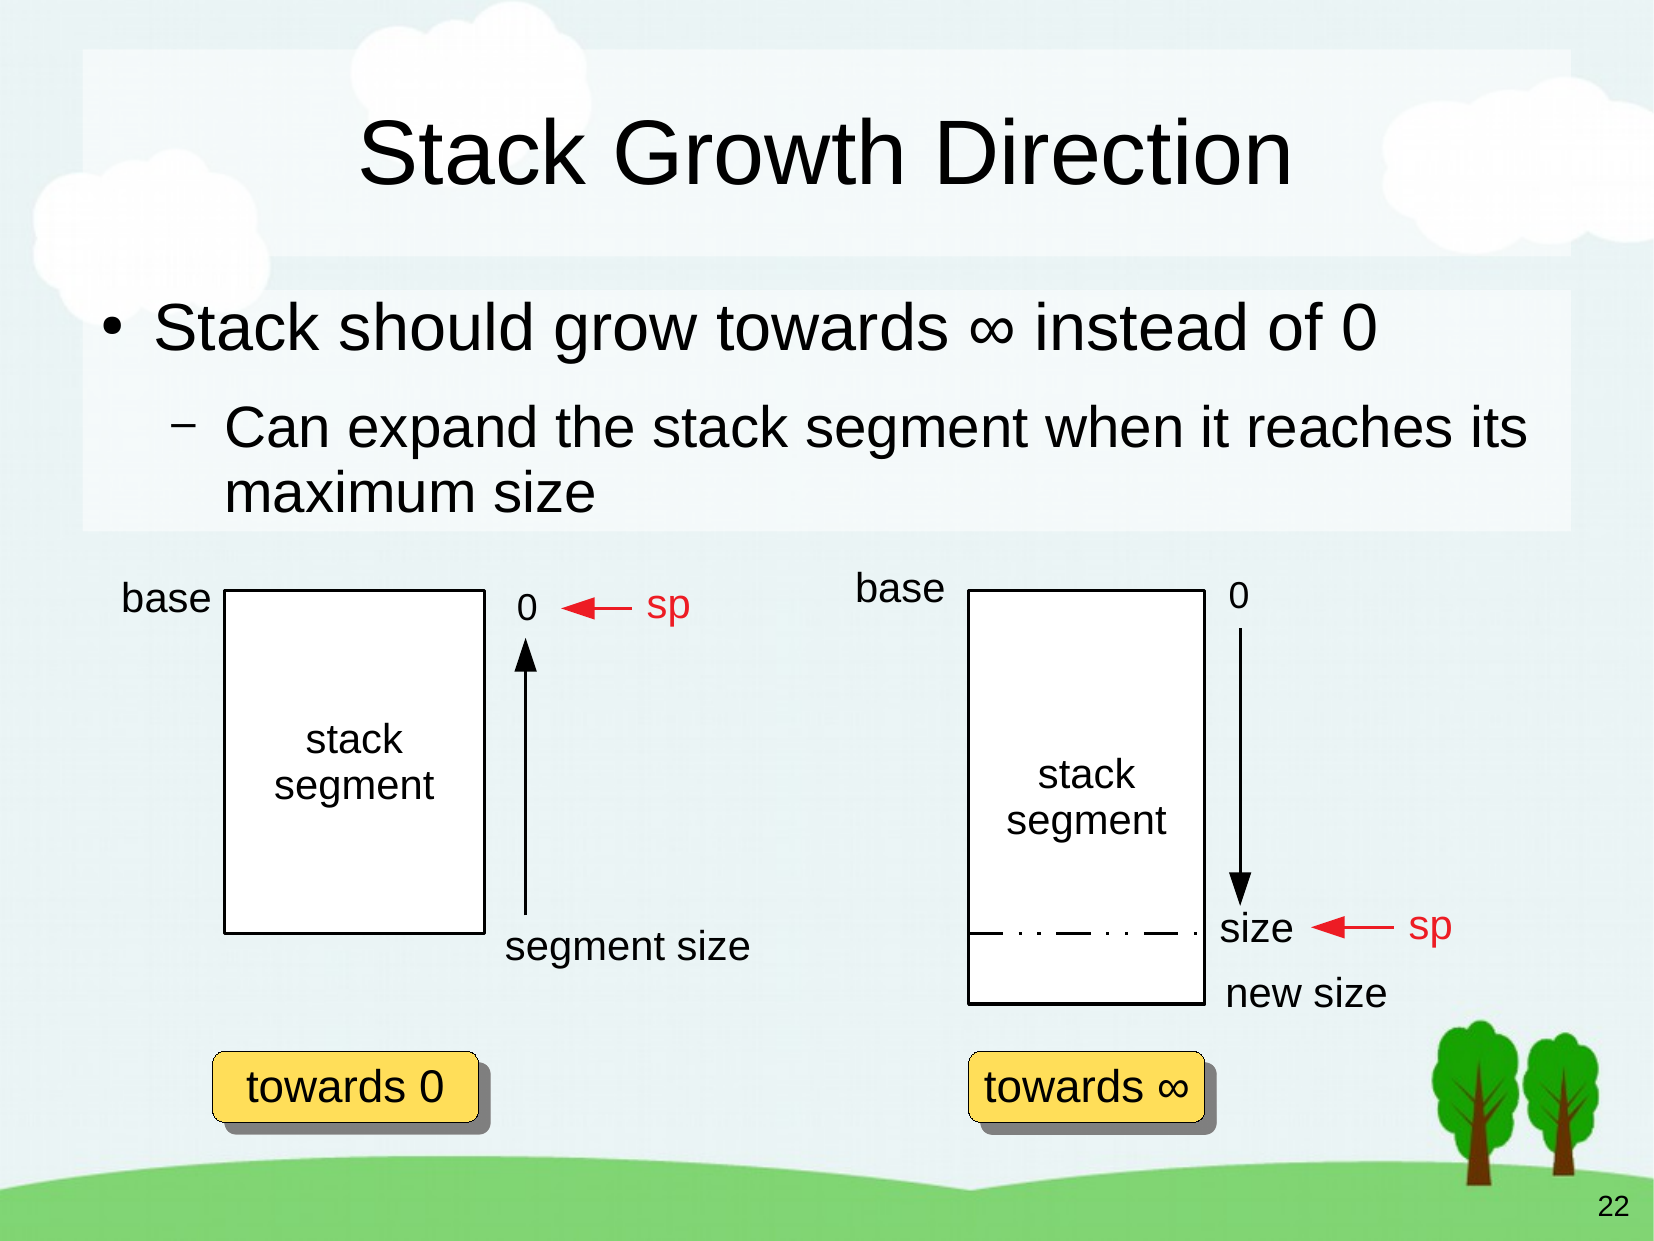

# Stack Growth Direction
Stack should grow towards ∞ instead of 0
Can expand the stack segment when it reaches its maximum size
base
base
0
sp
0
stack
segment
stack
segment
sp
size
segment size
new size
towards 0
towards ∞
22